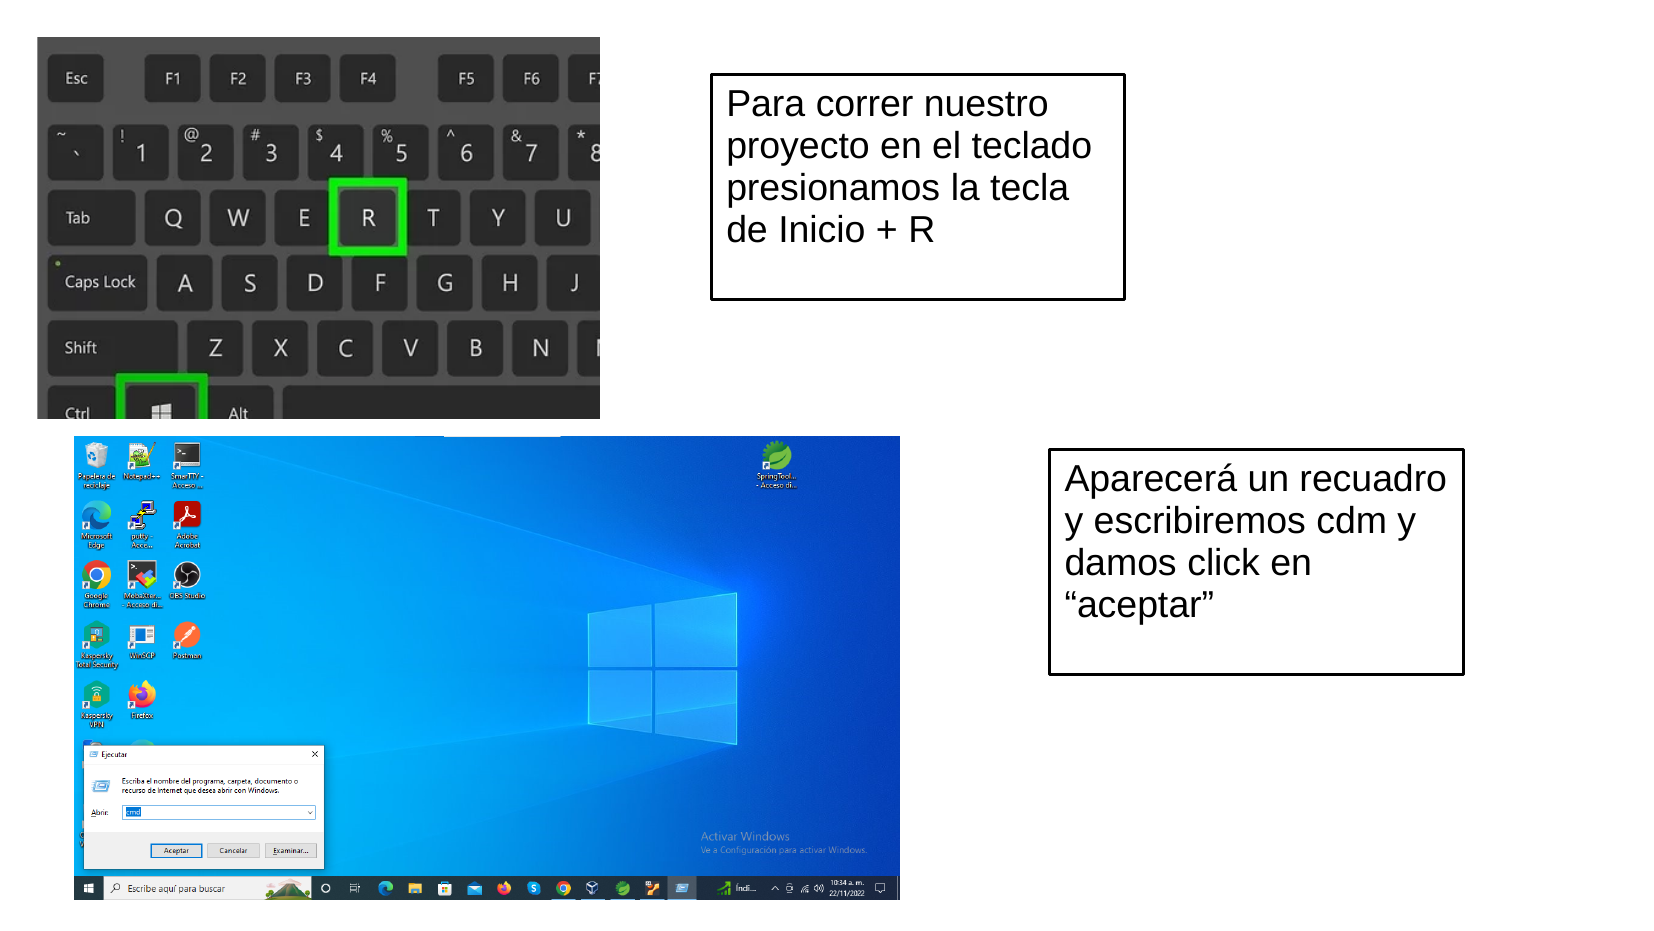

#
Para correr nuestro proyecto en el teclado presionamos la tecla de Inicio + R
Aparecerá un recuadro y escribiremos cdm y damos click en “aceptar”